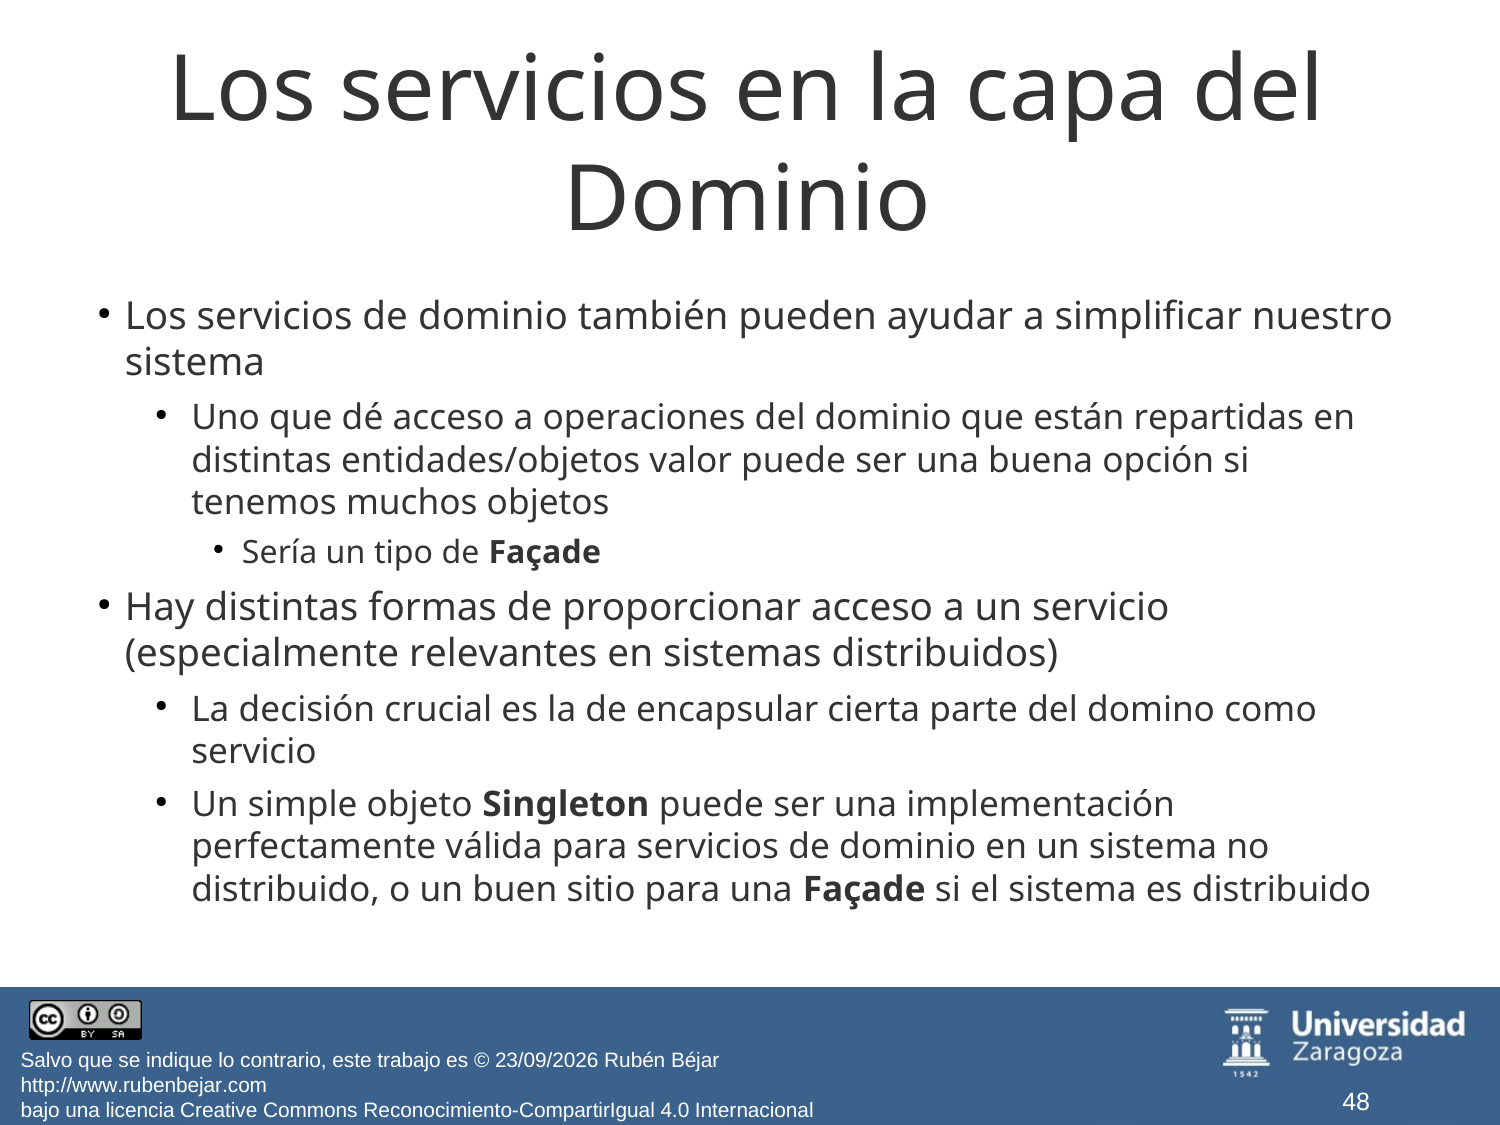

# Los servicios en la capa del Dominio
Los servicios de dominio también pueden ayudar a simplificar nuestro sistema
Uno que dé acceso a operaciones del dominio que están repartidas en distintas entidades/objetos valor puede ser una buena opción si tenemos muchos objetos
Sería un tipo de Façade
Hay distintas formas de proporcionar acceso a un servicio (especialmente relevantes en sistemas distribuidos)
La decisión crucial es la de encapsular cierta parte del domino como servicio
Un simple objeto Singleton puede ser una implementación perfectamente válida para servicios de dominio en un sistema no distribuido, o un buen sitio para una Façade si el sistema es distribuido